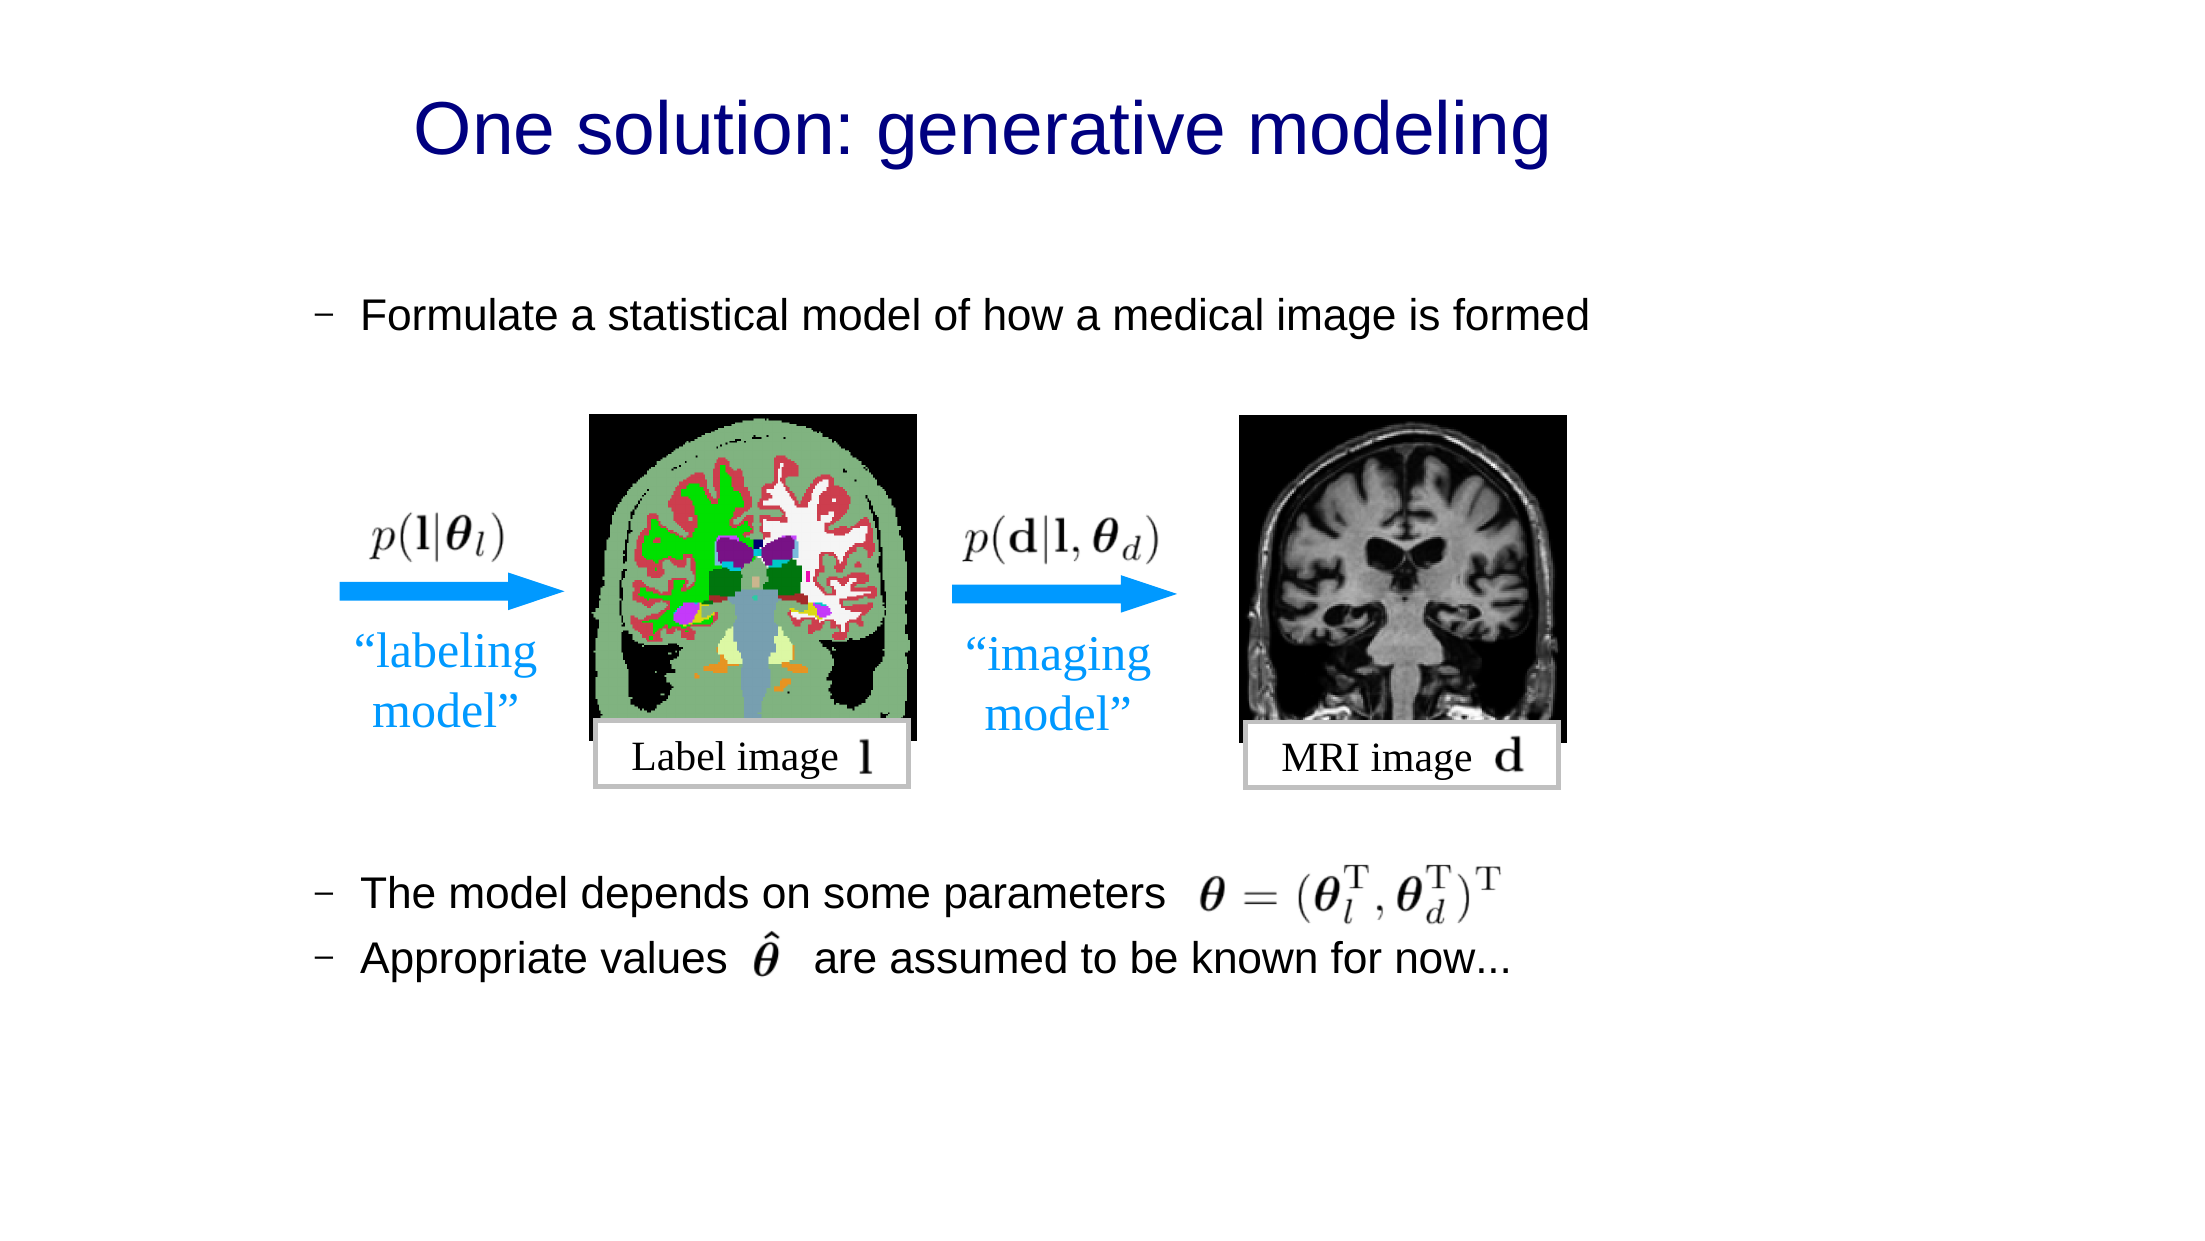

# One solution: generative modeling
Formulate a statistical model of how a medical image is formed
The model depends on some parameters
Appropriate values are assumed to be known for now...
“labeling model”
“imaging model”
 Label image
 MRI image